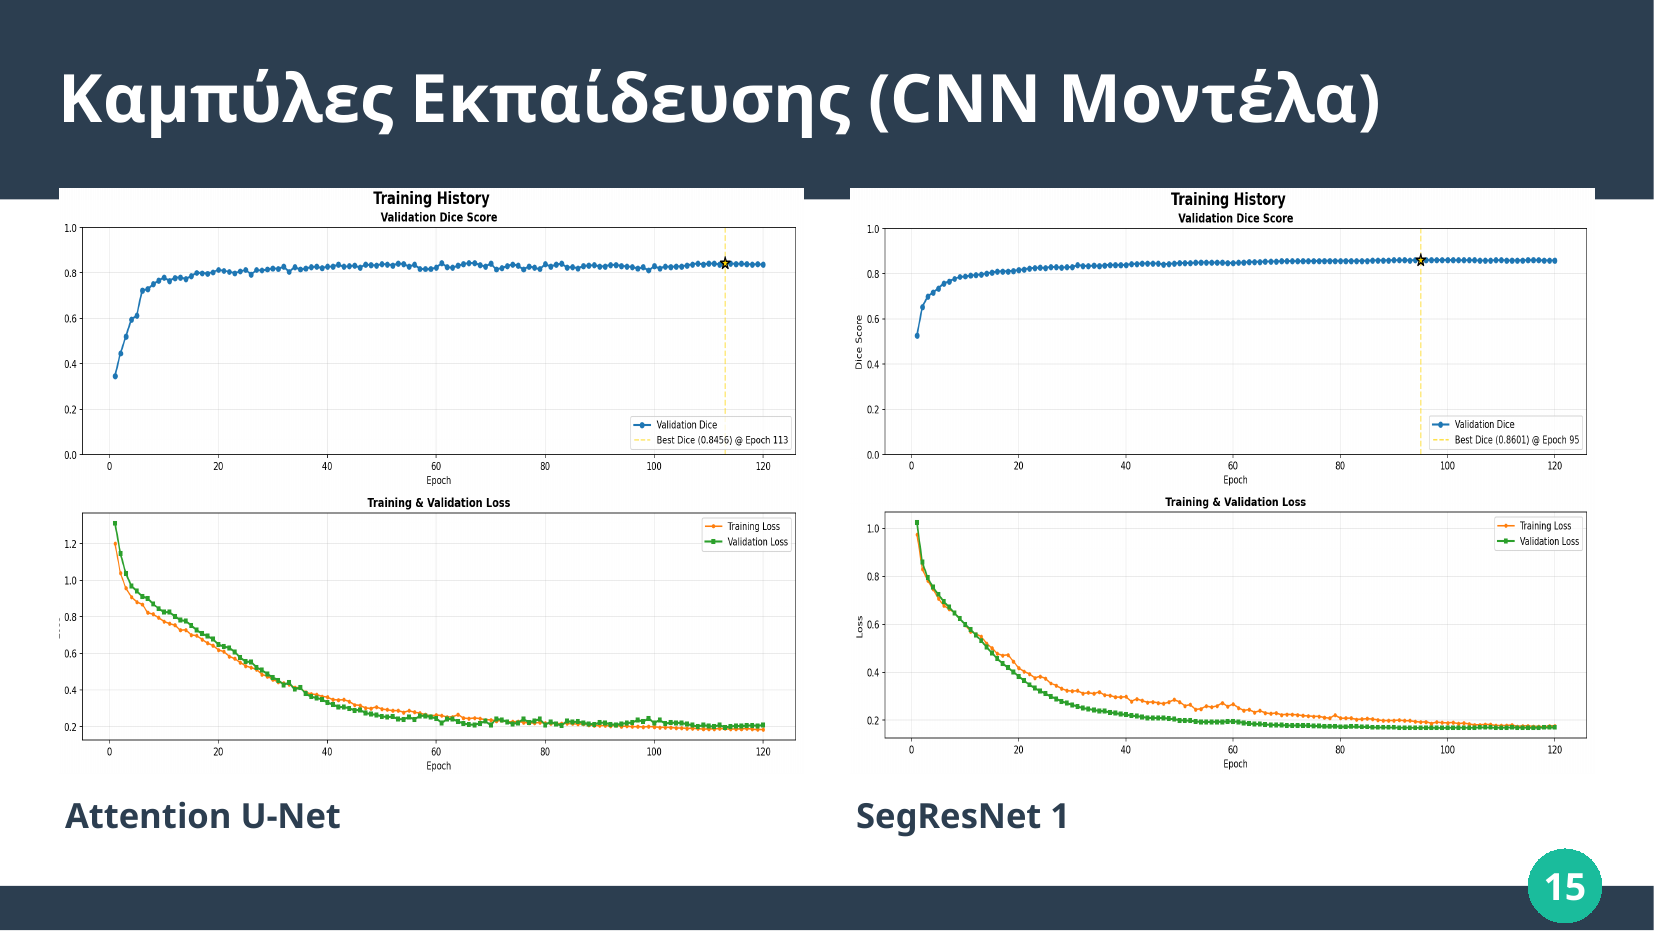

# Καμπύλες Εκπαίδευσης (CNN Μοντέλα)
Attention U-Net
SegResNet 1
15